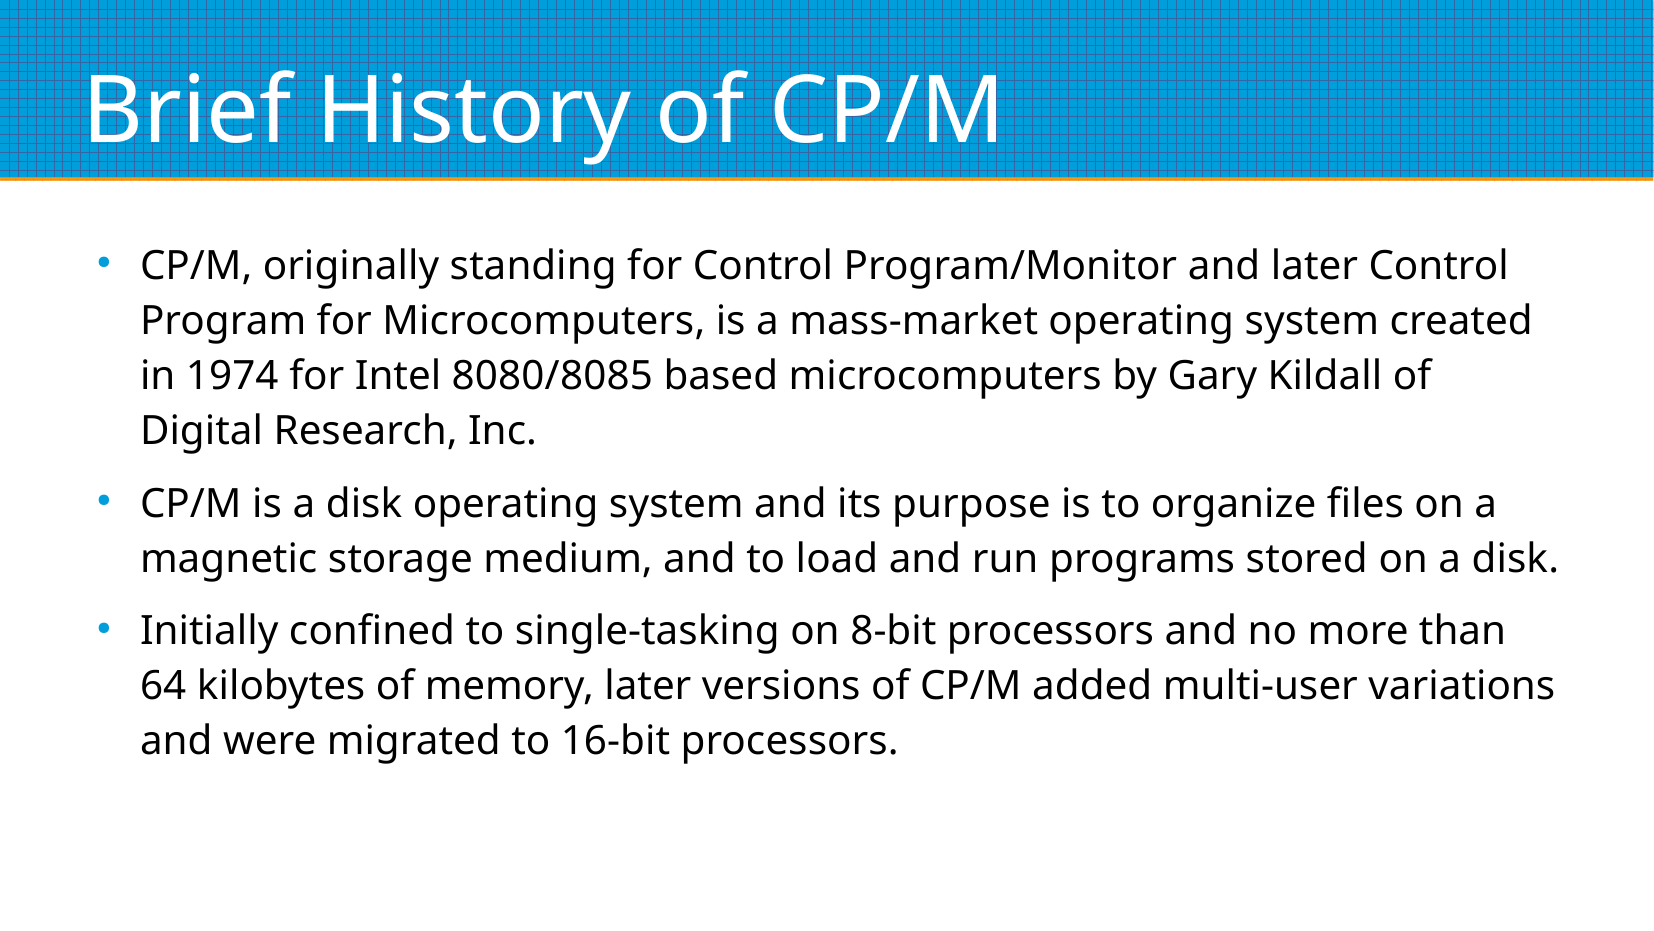

# Brief History of CP/M
CP/M, originally standing for Control Program/Monitor and later Control Program for Microcomputers, is a mass-market operating system created in 1974 for Intel 8080/8085 based microcomputers by Gary Kildall of Digital Research, Inc.
CP/M is a disk operating system and its purpose is to organize files on a magnetic storage medium, and to load and run programs stored on a disk.
Initially confined to single-tasking on 8-bit processors and no more than 64 kilobytes of memory, later versions of CP/M added multi-user variations and were migrated to 16-bit processors.